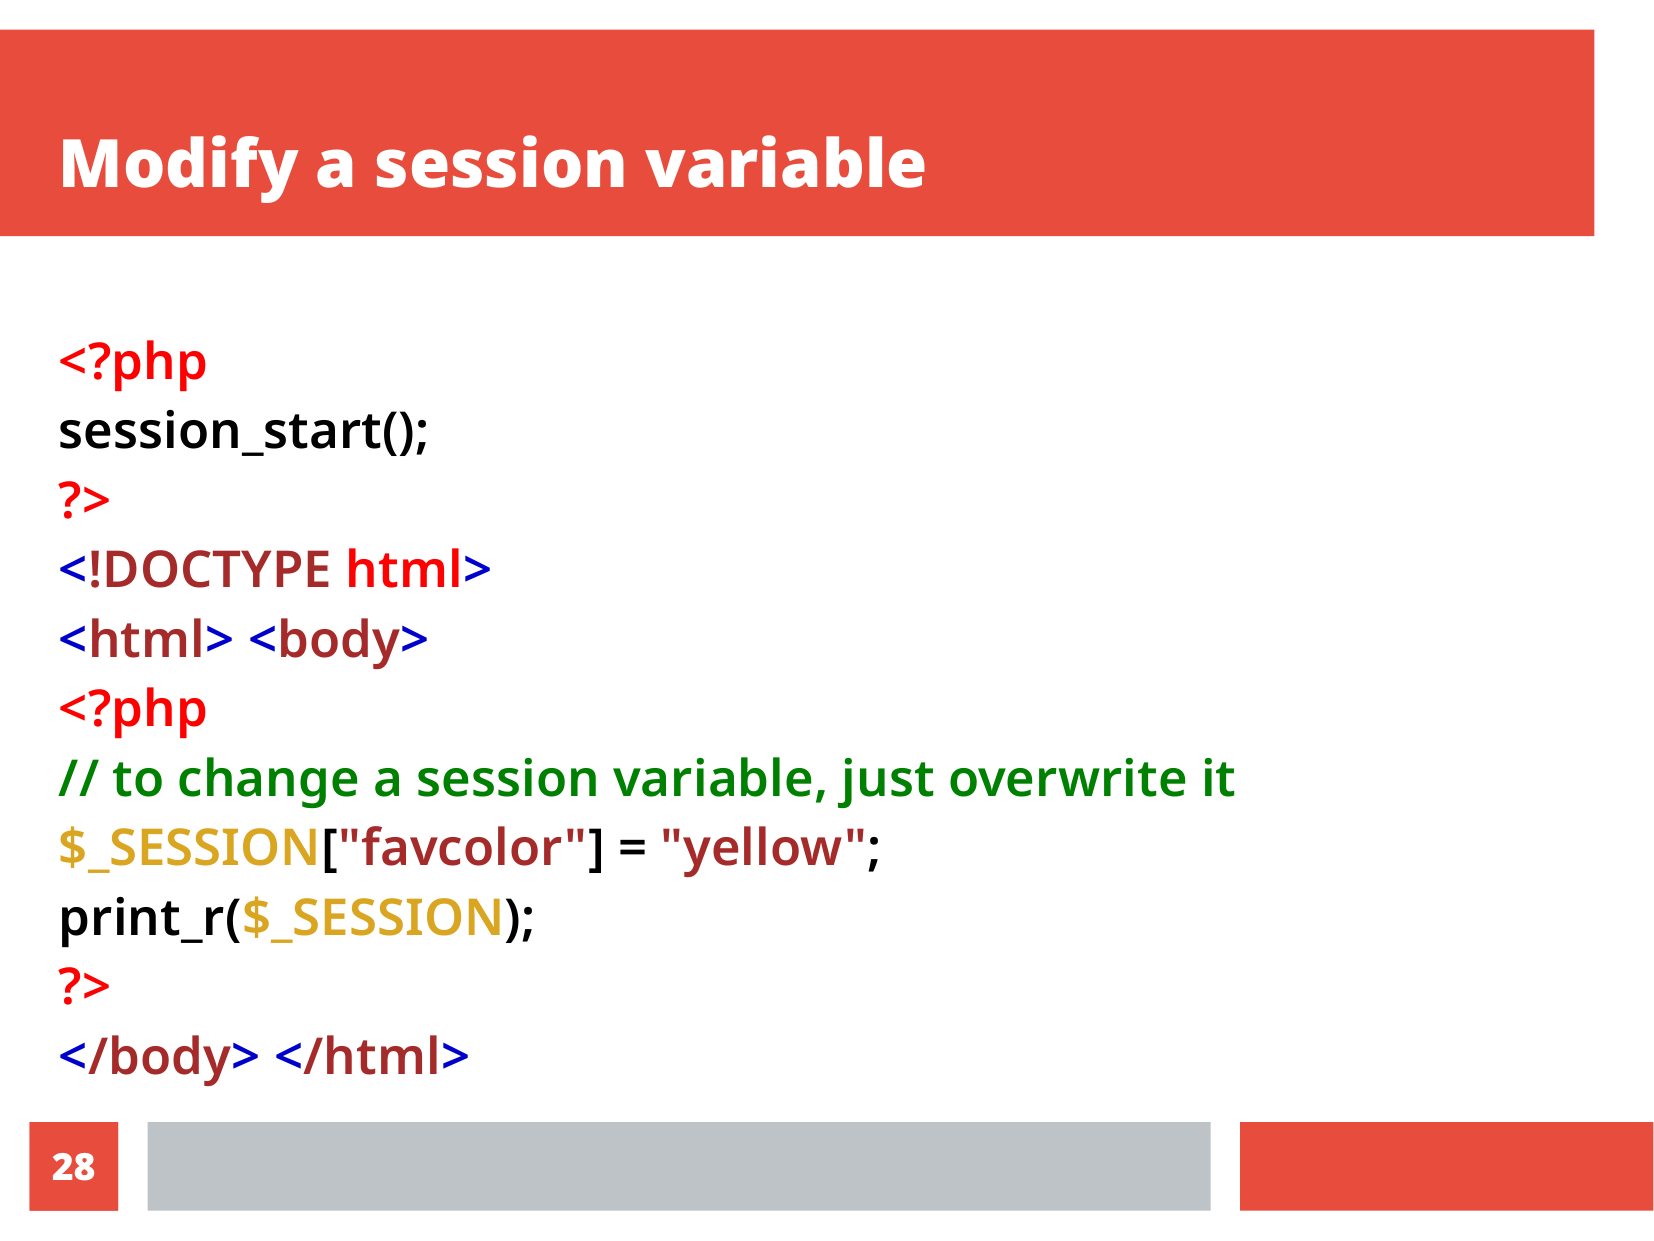

# Modify a session variable
<?php
session_start();
?>
<!DOCTYPE html>
<html> <body>
<?php
// to change a session variable, just overwrite it
$_SESSION["favcolor"] = "yellow";
print_r($_SESSION);
?>
</body> </html>
28